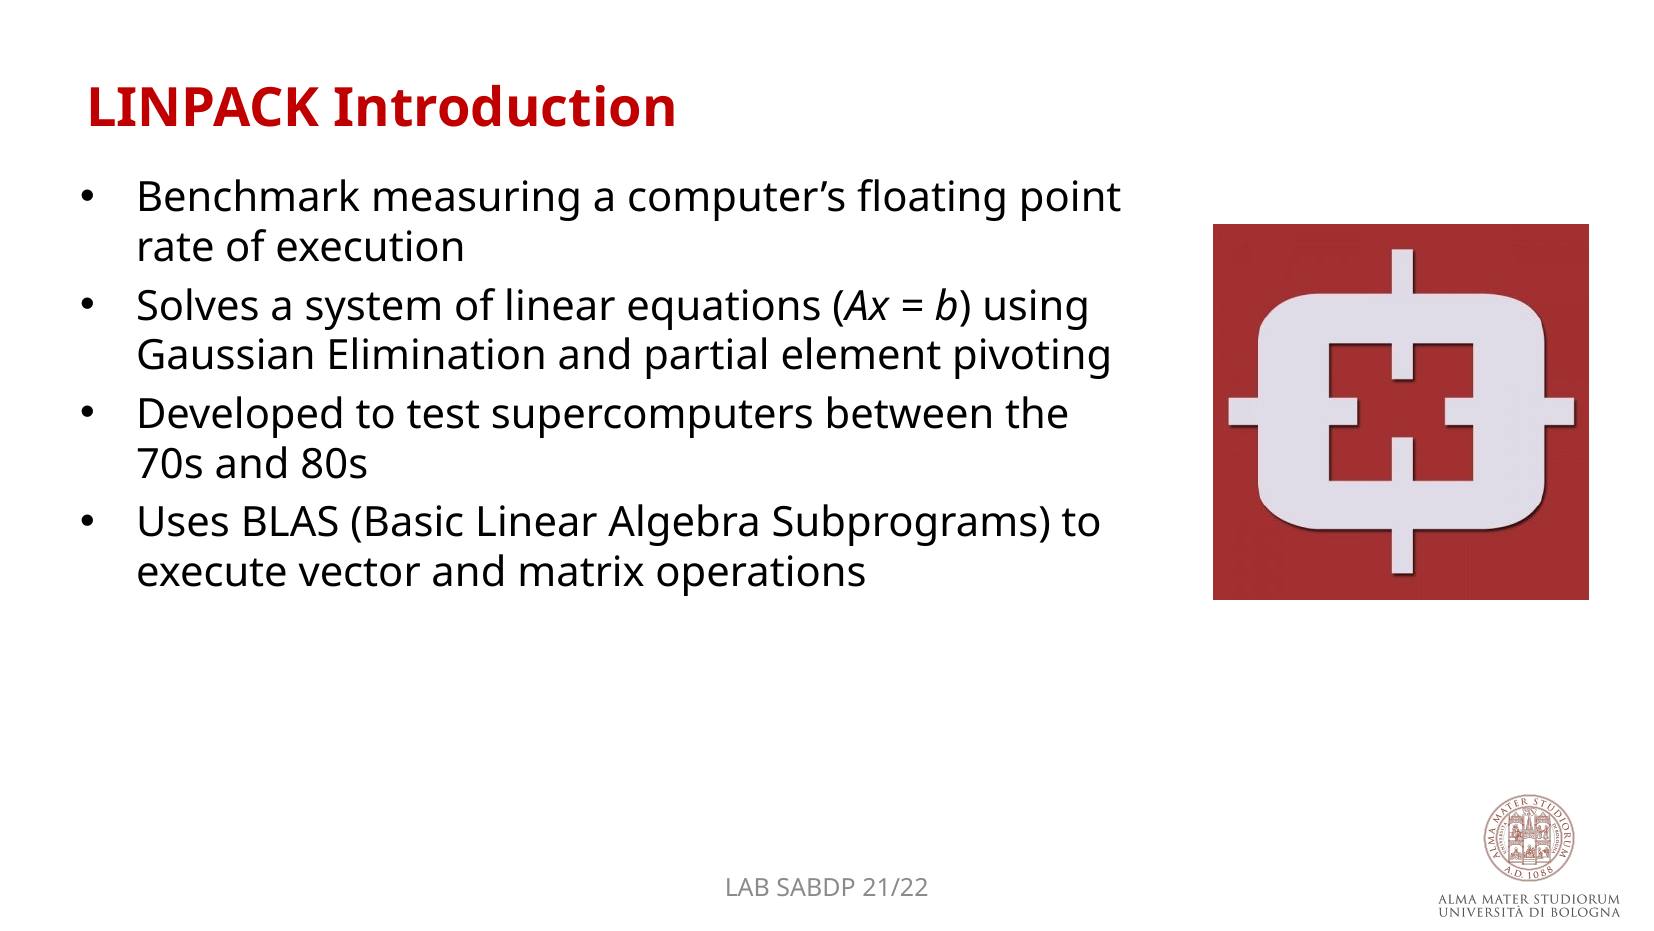

LINPACK Introduction
# Benchmark measuring a computer’s floating point rate of execution
Solves a system of linear equations (Ax = b) using Gaussian Elimination and partial element pivoting
Developed to test supercomputers between the 70s and 80s
Uses BLAS (Basic Linear Algebra Subprograms) to execute vector and matrix operations
LAB SABDP 21/22